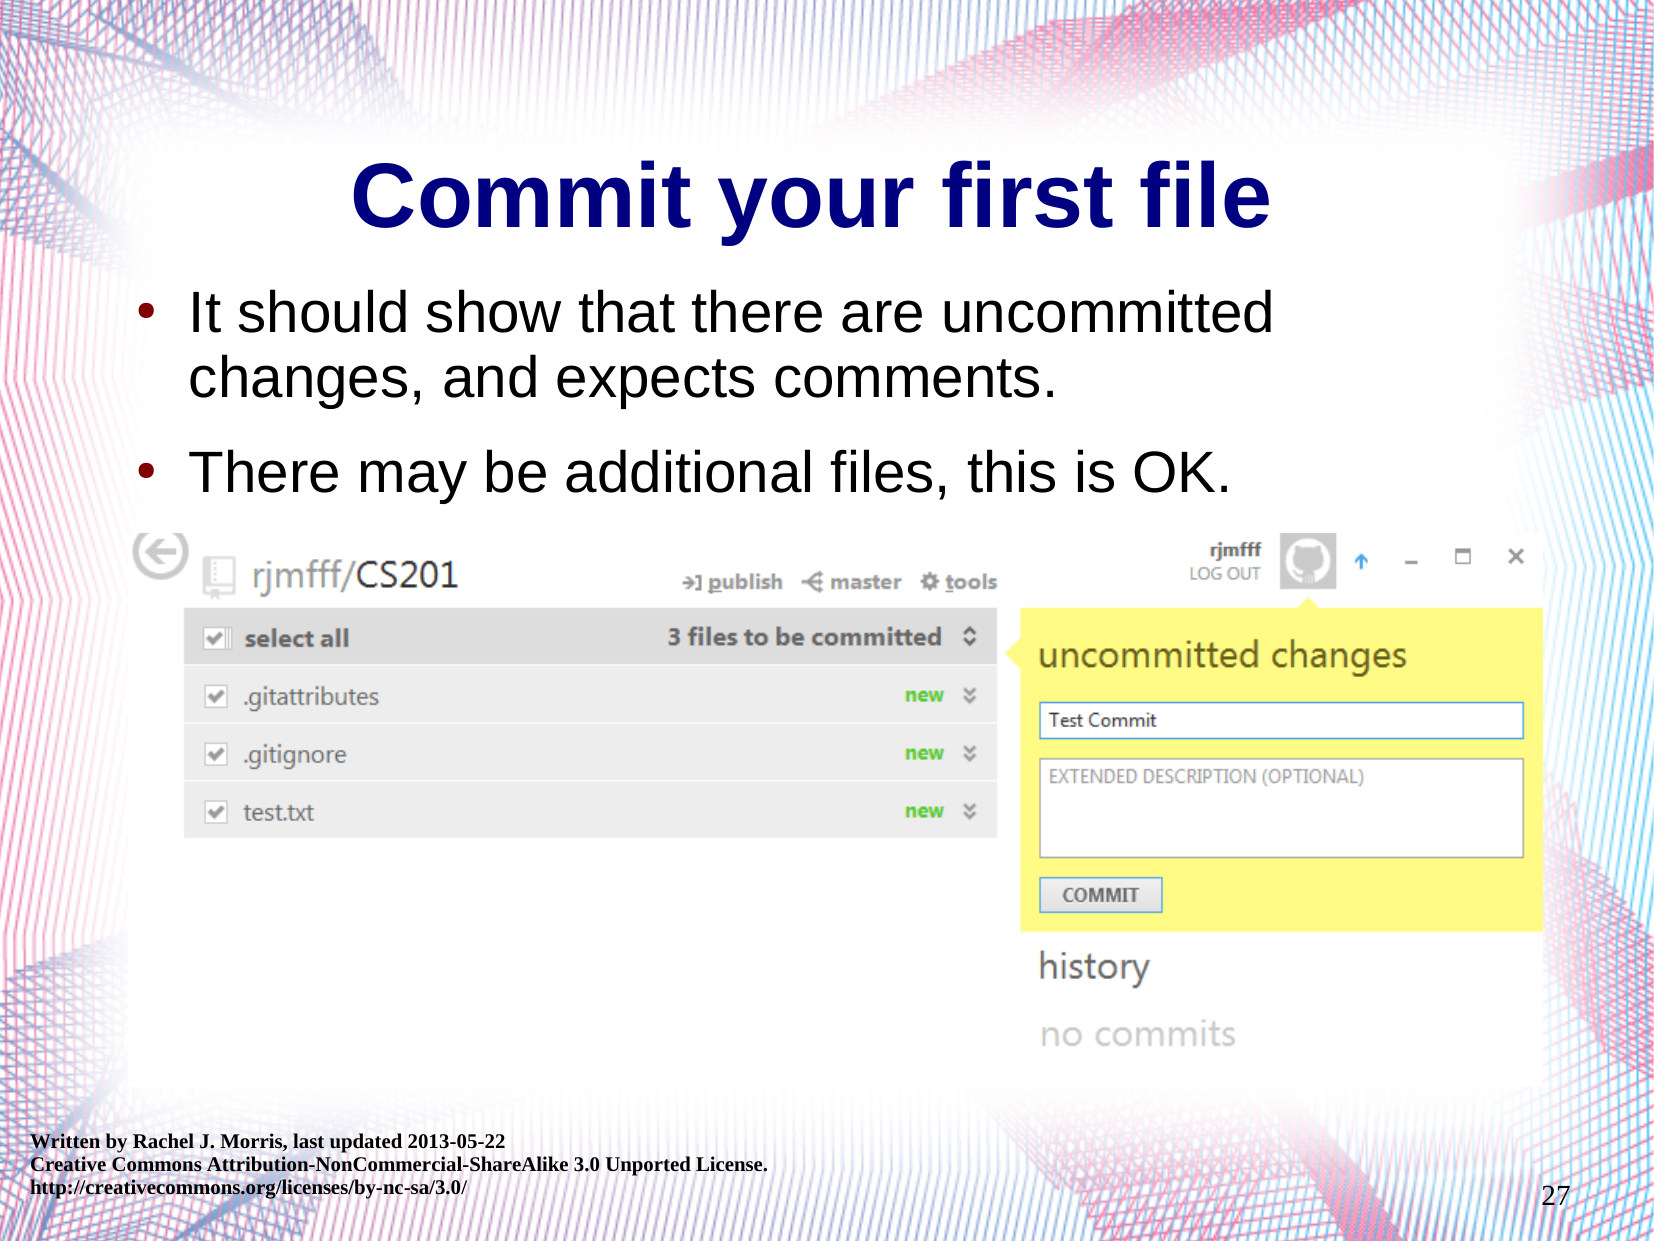

# Commit your first file
It should show that there are uncommitted changes, and expects comments.
There may be additional files, this is OK.
27